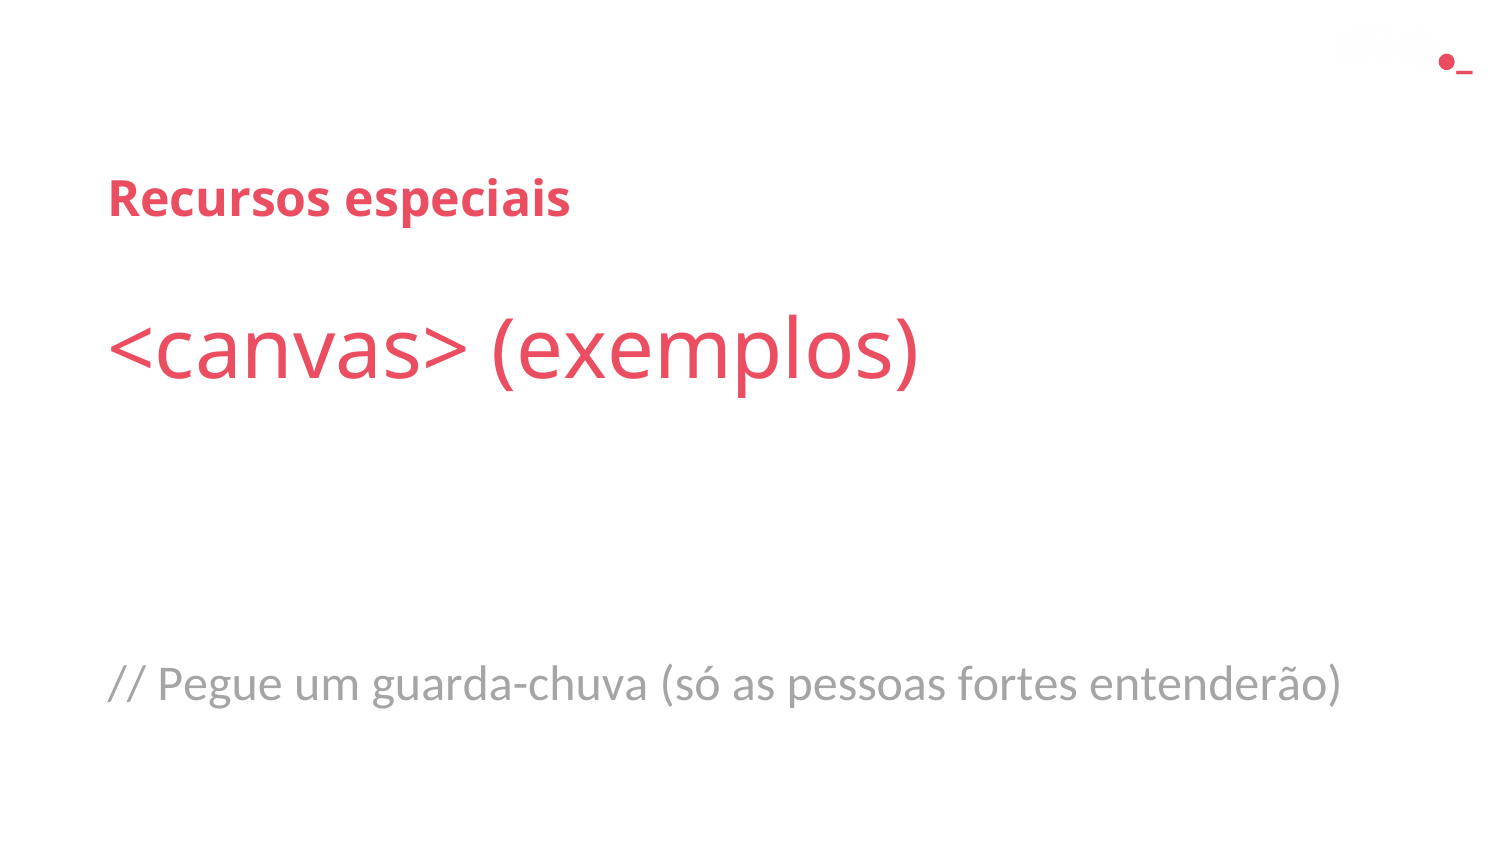

Recursos especiais
<canvas> (exemplos)
// Pegue um guarda-chuva (só as pessoas fortes entenderão)